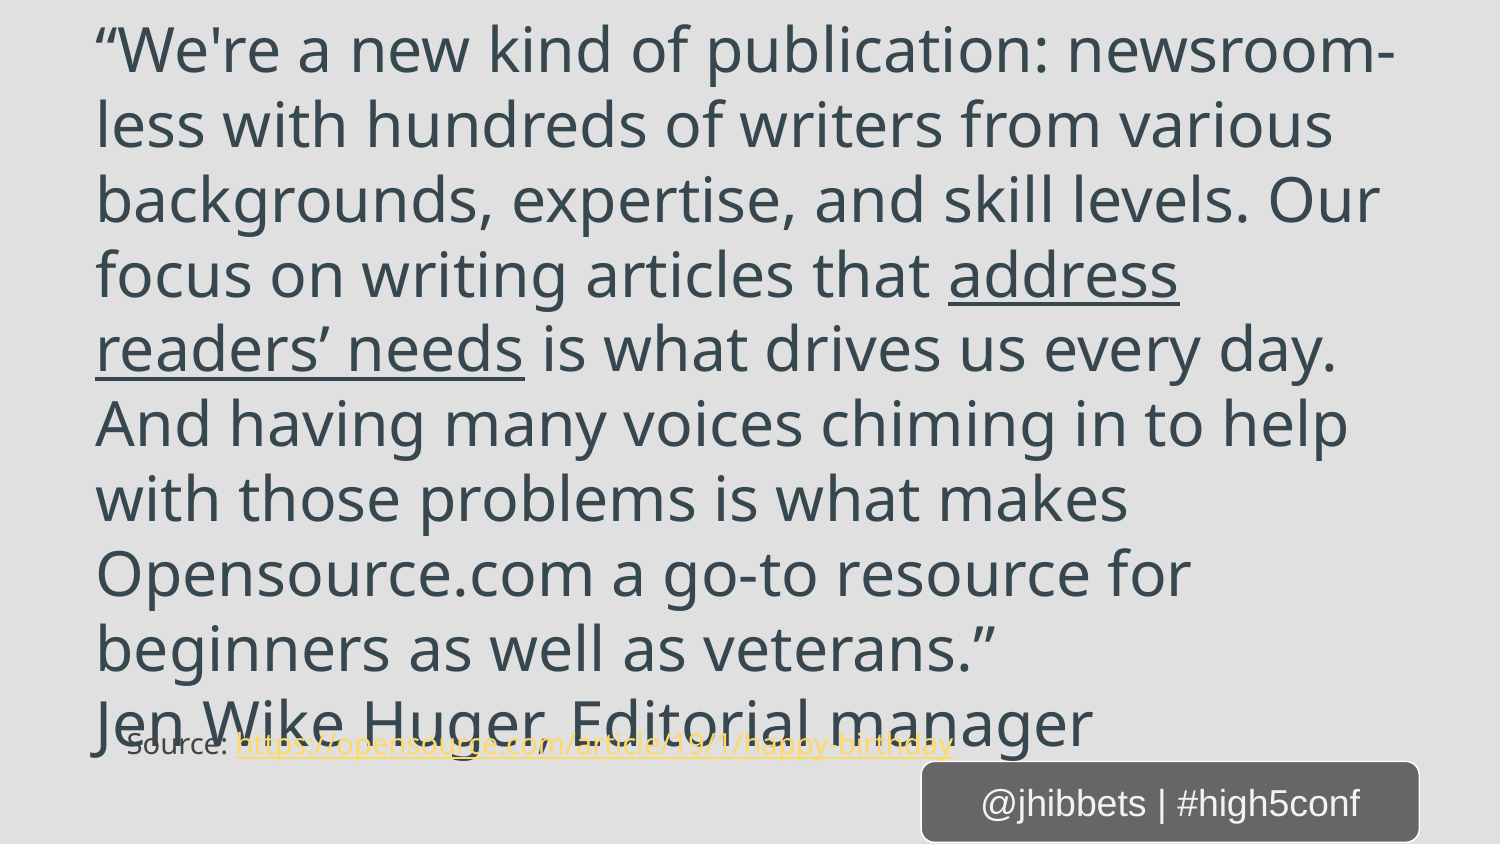

# “We're a new kind of publication: newsroom-less with hundreds of writers from various backgrounds, expertise, and skill levels. Our focus on writing articles that address readers’ needs is what drives us every day. And having many voices chiming in to help with those problems is what makes Opensource.com a go-to resource for beginners as well as veterans.” Jen Wike Huger, Editorial manager
Source: https://opensource.com/article/19/1/happy-birthday
@jhibbets | #high5conf